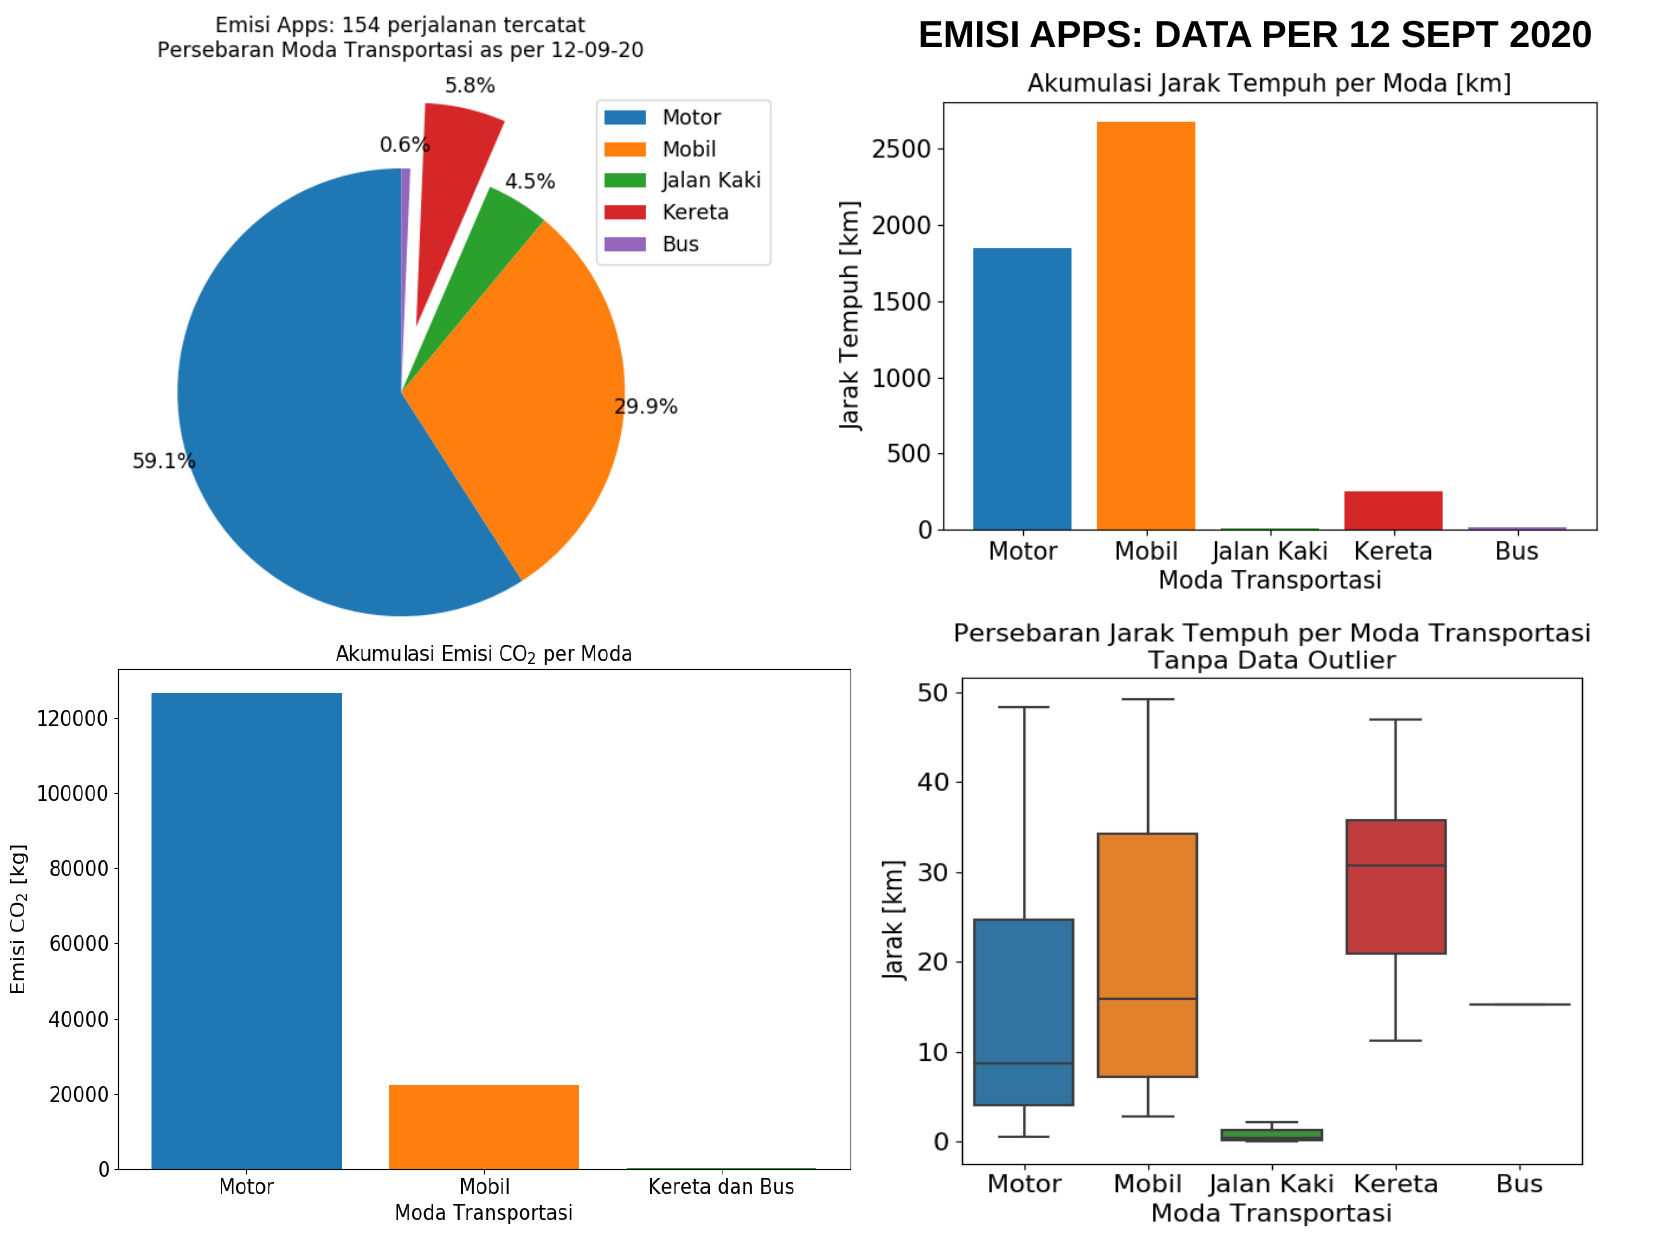

EMISI APPS: DATA PER 12 SEPT 2020